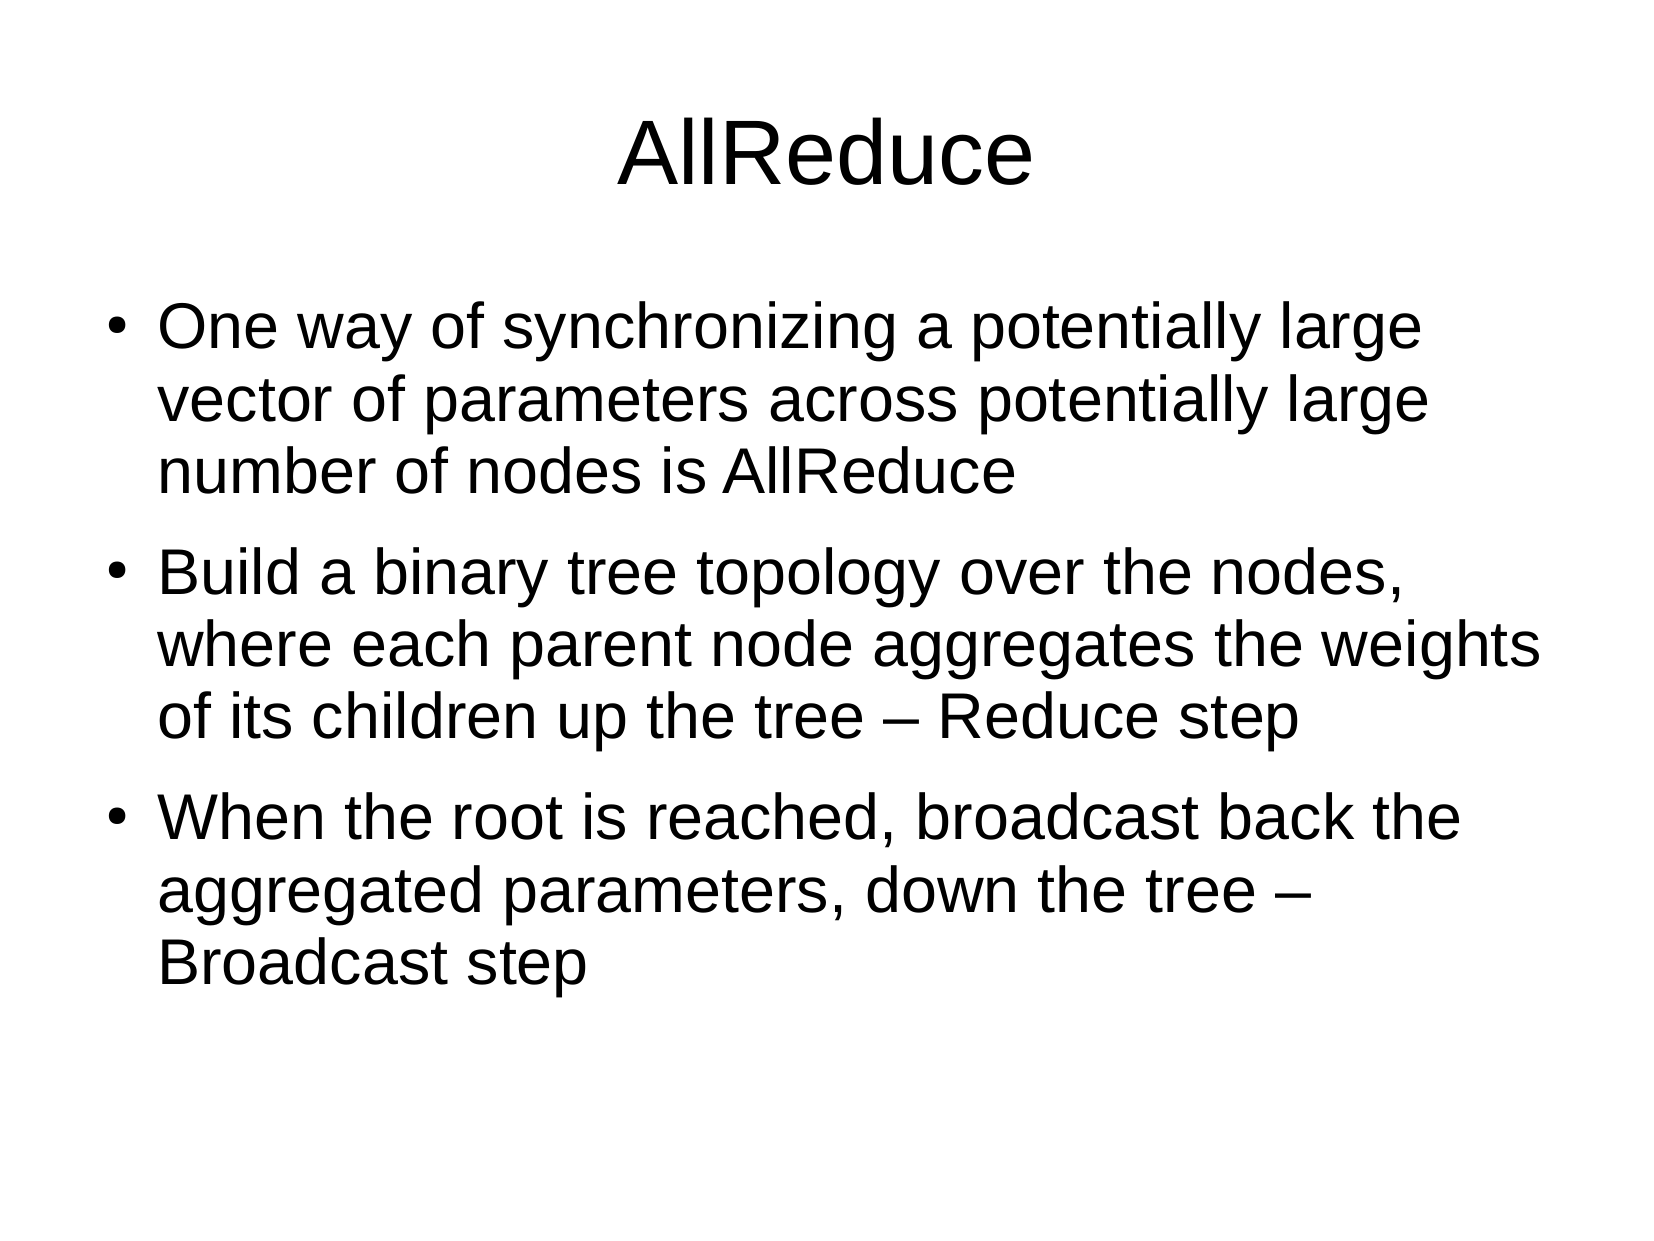

# AllReduce
One way of synchronizing a potentially large vector of parameters across potentially large number of nodes is AllReduce
Build a binary tree topology over the nodes, where each parent node aggregates the weights of its children up the tree – Reduce step
When the root is reached, broadcast back the aggregated parameters, down the tree – Broadcast step